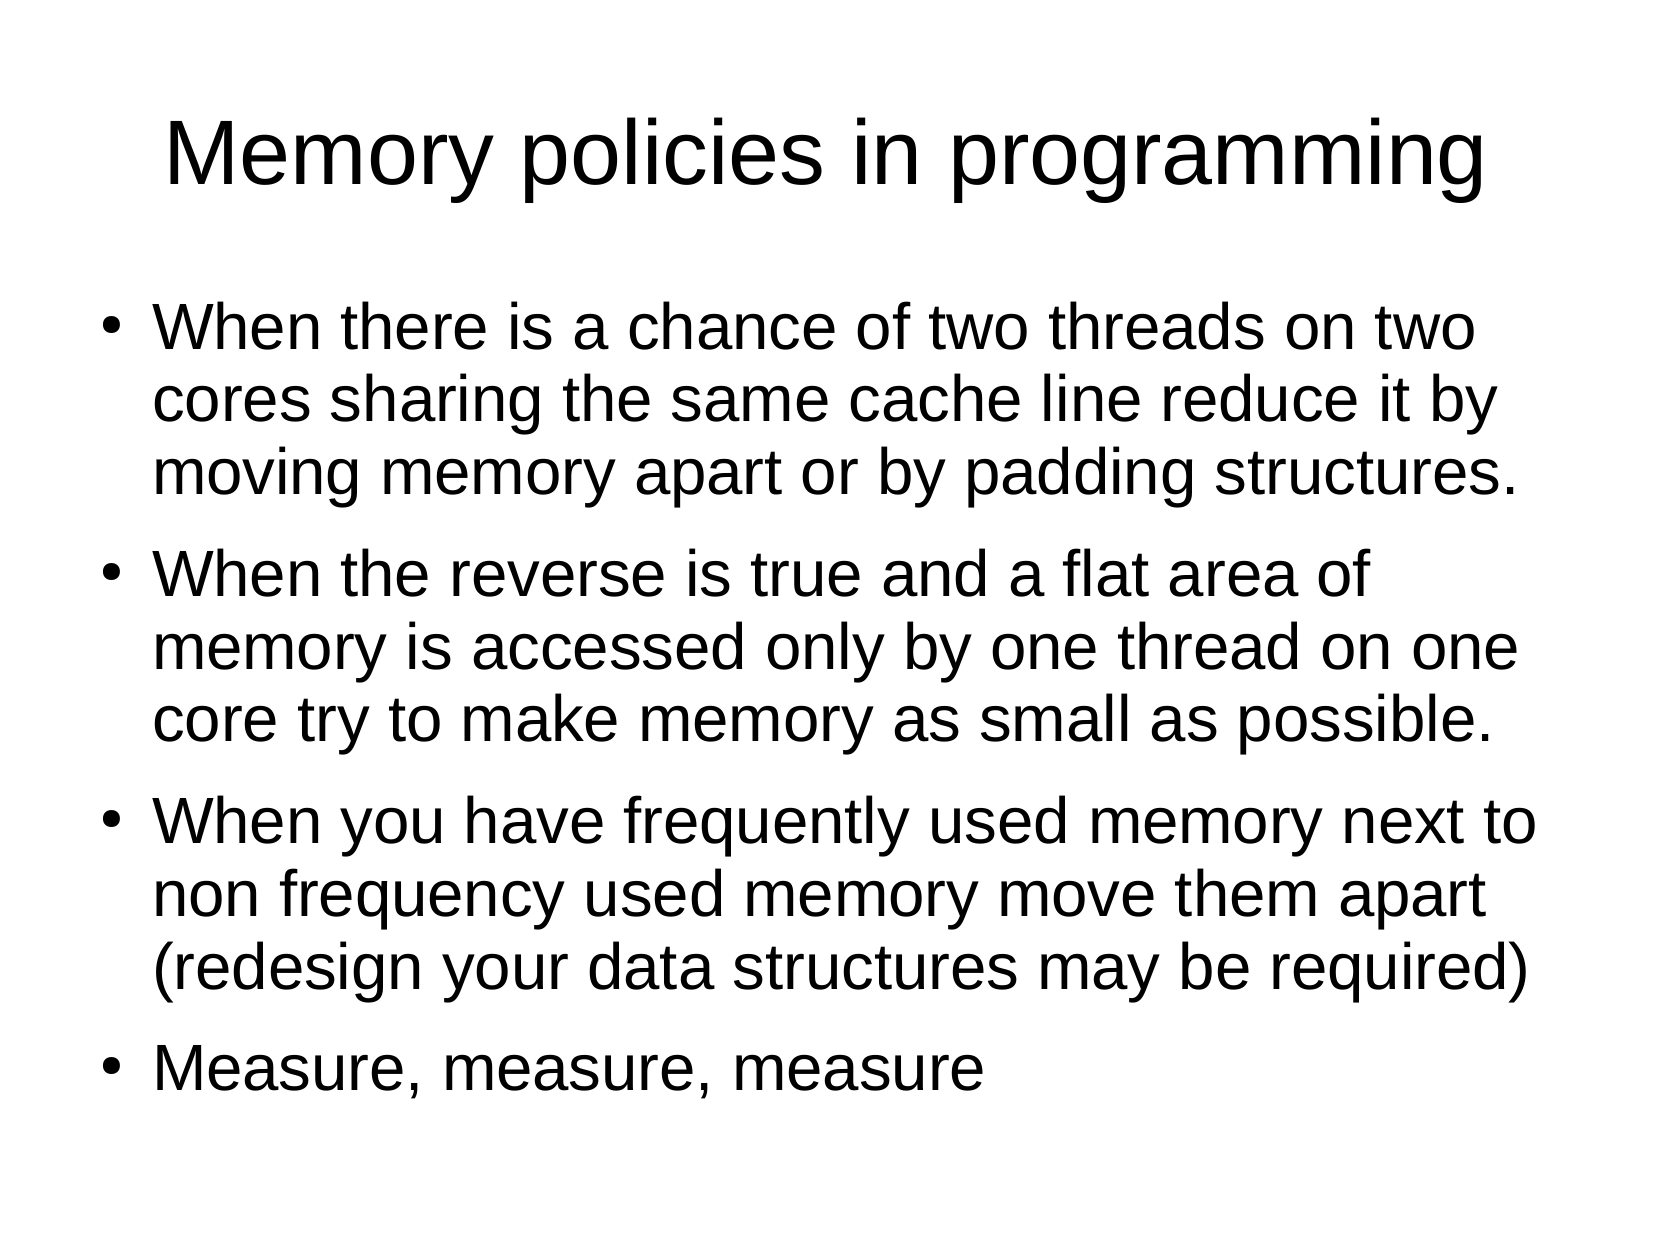

# Memory policies in programming
When there is a chance of two threads on two cores sharing the same cache line reduce it by moving memory apart or by padding structures.
When the reverse is true and a flat area of memory is accessed only by one thread on one core try to make memory as small as possible.
When you have frequently used memory next to non frequency used memory move them apart (redesign your data structures may be required)
Measure, measure, measure